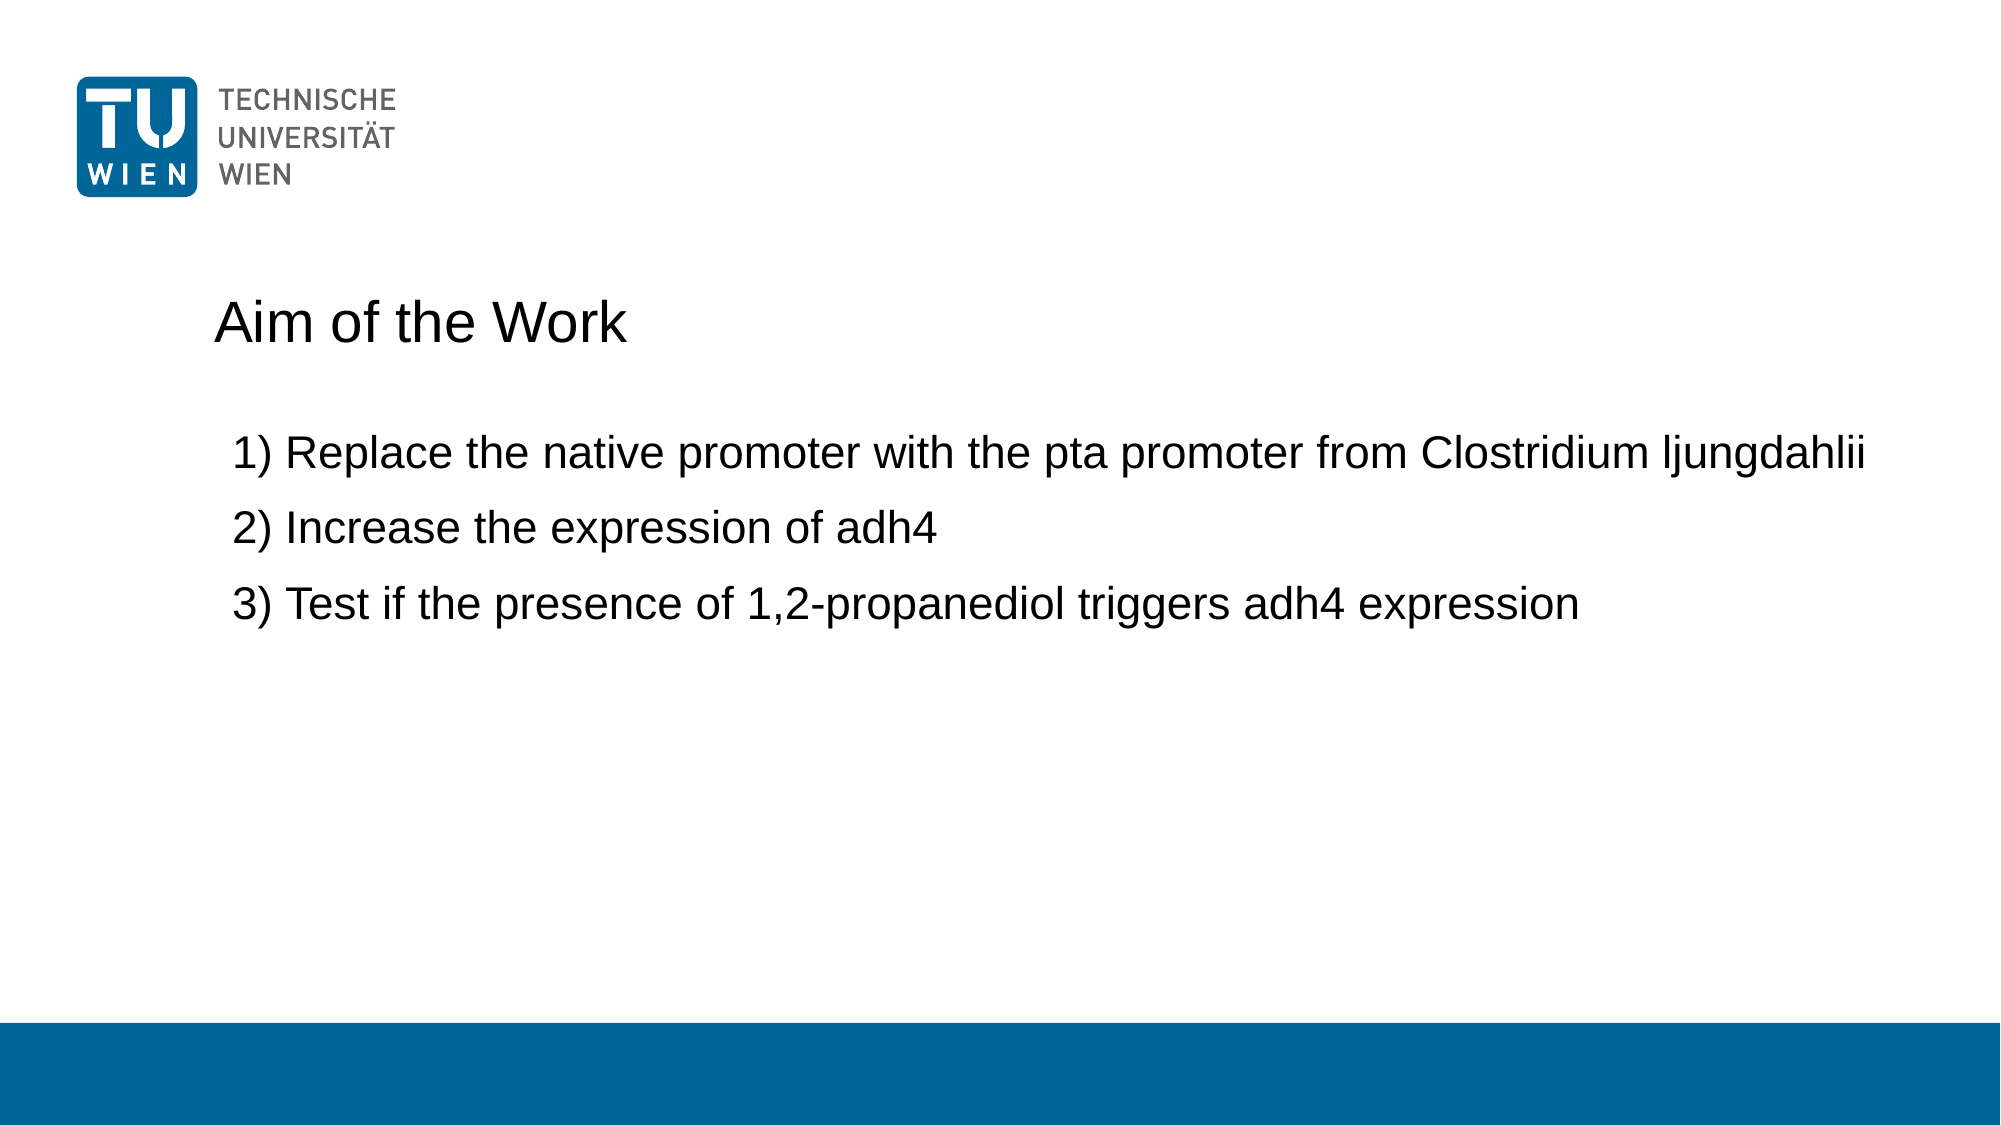

# Aim of the Work
Replace the native promoter with the pta promoter from Clostridium ljungdahlii
Increase the expression of adh4
Test if the presence of 1,2-propanediol triggers adh4 expression